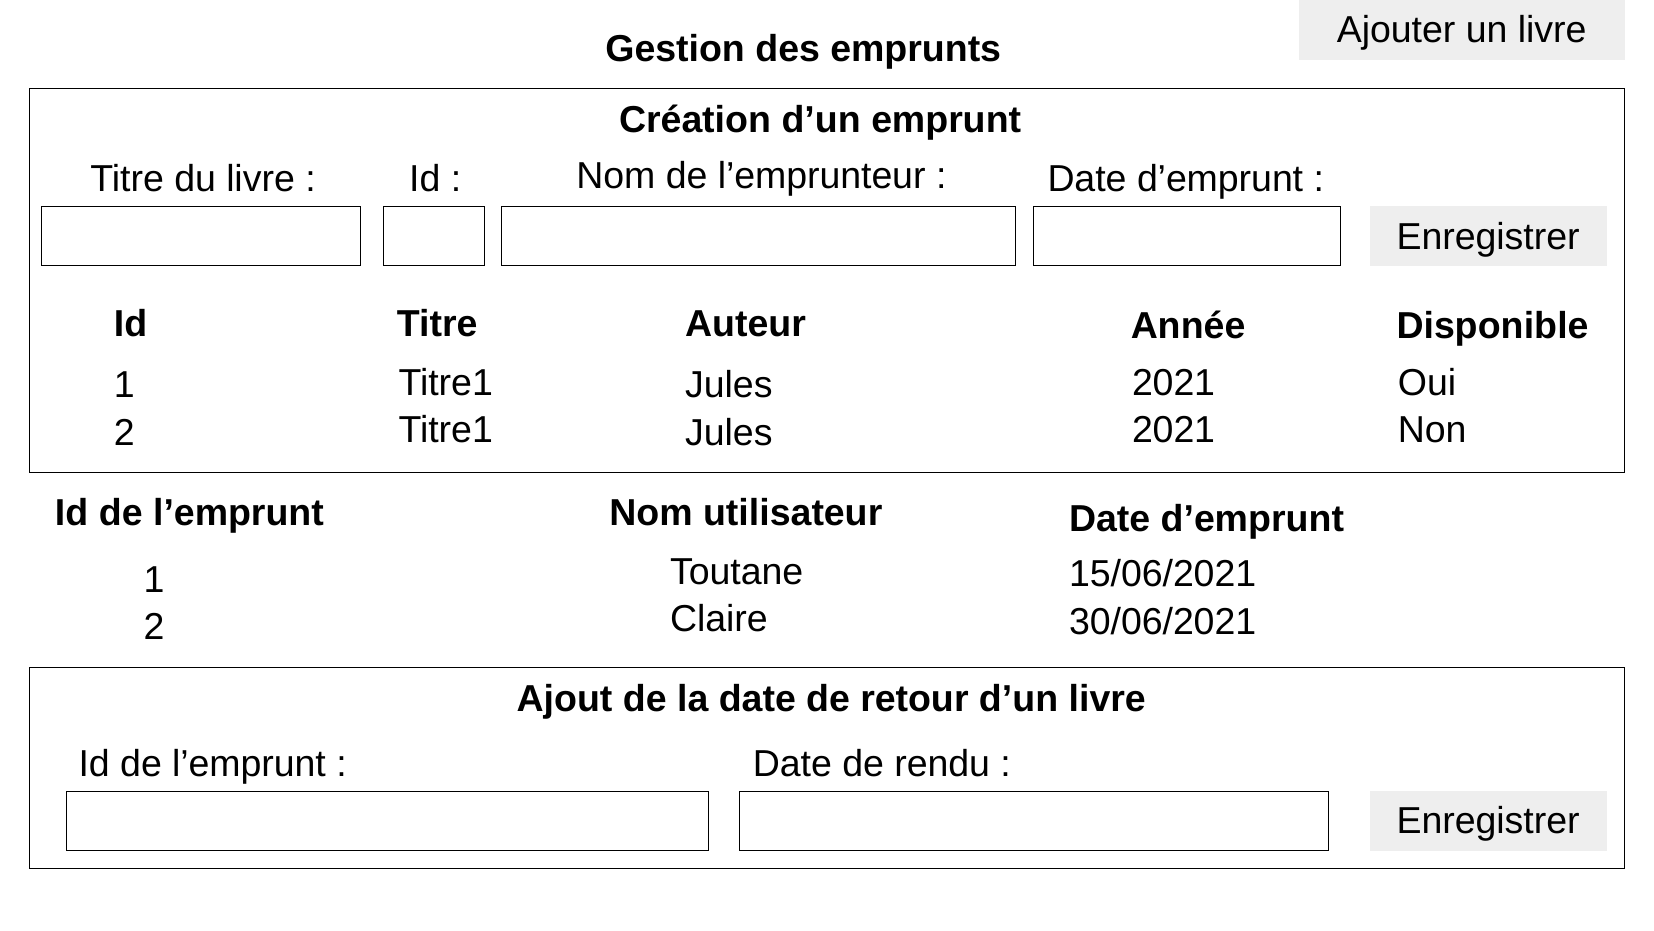

Ajouter un livre
Gestion des emprunts
Création d’un emprunt
Nom de l’emprunteur :
Titre du livre :
Date d’emprunt :
Id :
Enregistrer
Id
Titre
Auteur
Année
Disponible
Titre1
2021
Oui
1
Jules
Titre1
2021
Non
2
Jules
Id de l’emprunt
Nom utilisateur
Date d’emprunt
Toutane
15/06/2021
1
Claire
30/06/2021
2
Ajout de la date de retour d’un livre
Id de l’emprunt :
Date de rendu :
Enregistrer